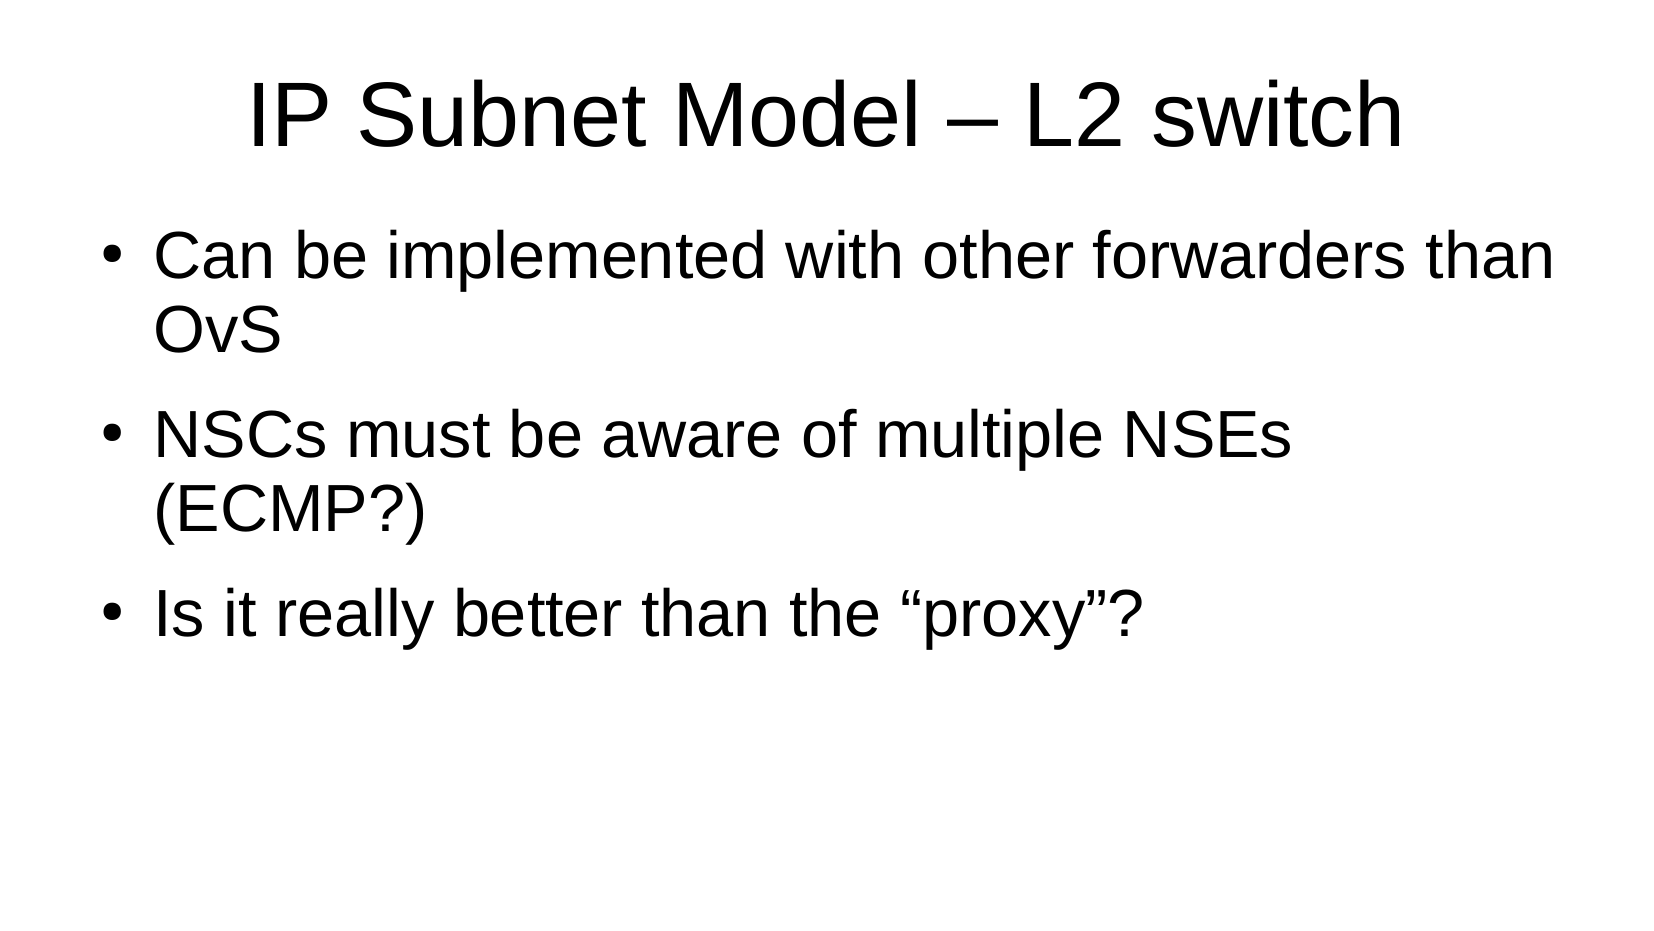

# IP Subnet Model – L2 switch
Can be implemented with other forwarders than OvS
NSCs must be aware of multiple NSEs (ECMP?)
Is it really better than the “proxy”?